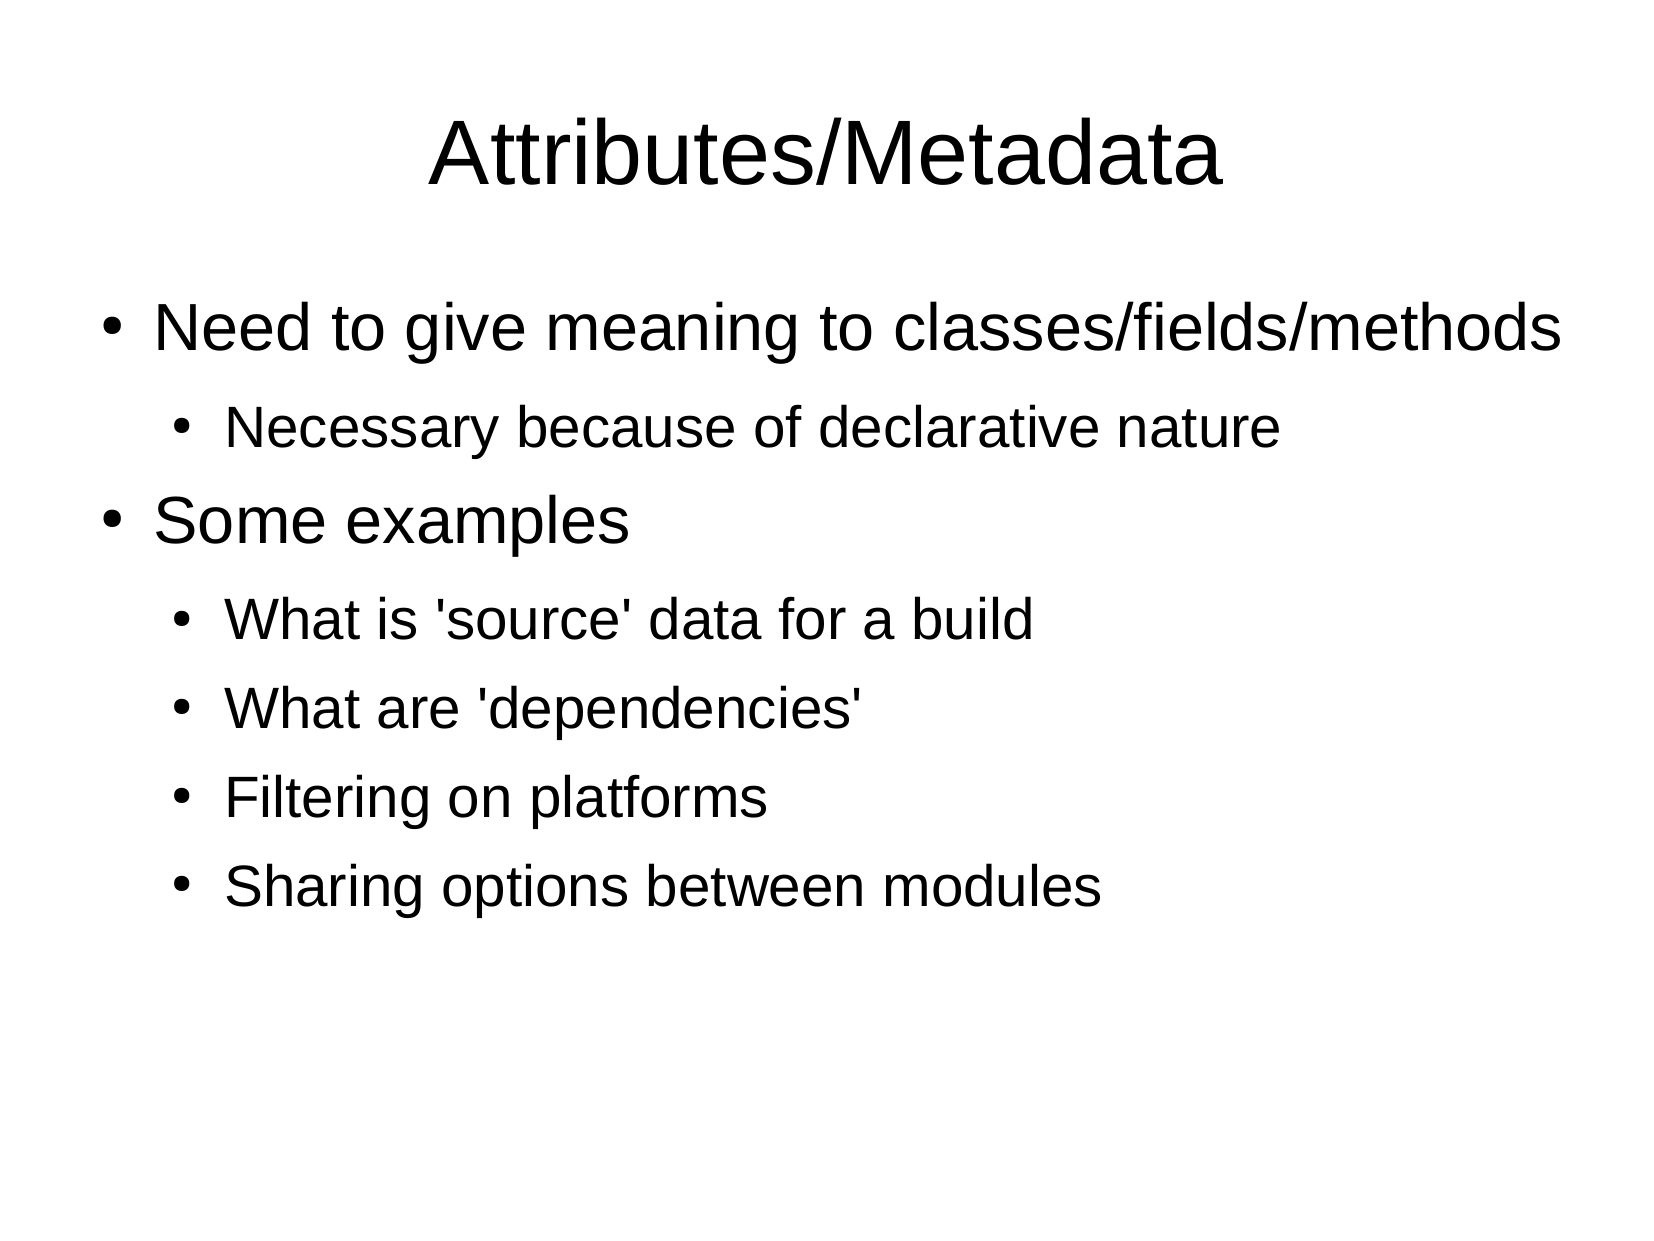

# Attributes/Metadata
Need to give meaning to classes/fields/methods
Necessary because of declarative nature
Some examples
What is 'source' data for a build
What are 'dependencies'
Filtering on platforms
Sharing options between modules